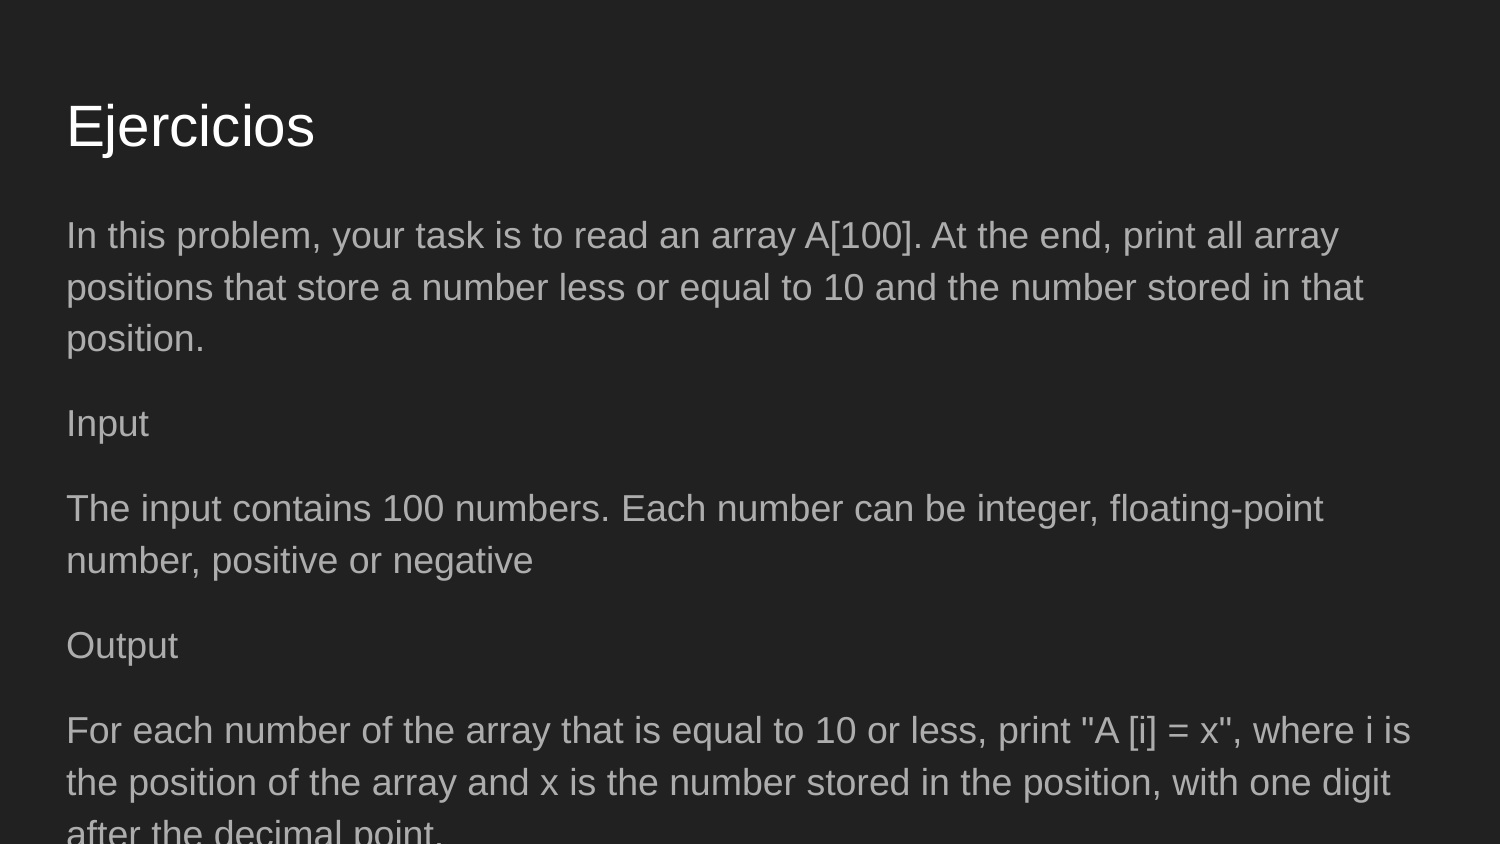

# Ejercicios
In this problem, your task is to read an array A[100]. At the end, print all array positions that store a number less or equal to 10 and the number stored in that position.
Input
The input contains 100 numbers. Each number can be integer, floating-point number, positive or negative
Output
For each number of the array that is equal to 10 or less, print "A [i] = x", where i is the position of the array and x is the number stored in the position, with one digit after the decimal point.